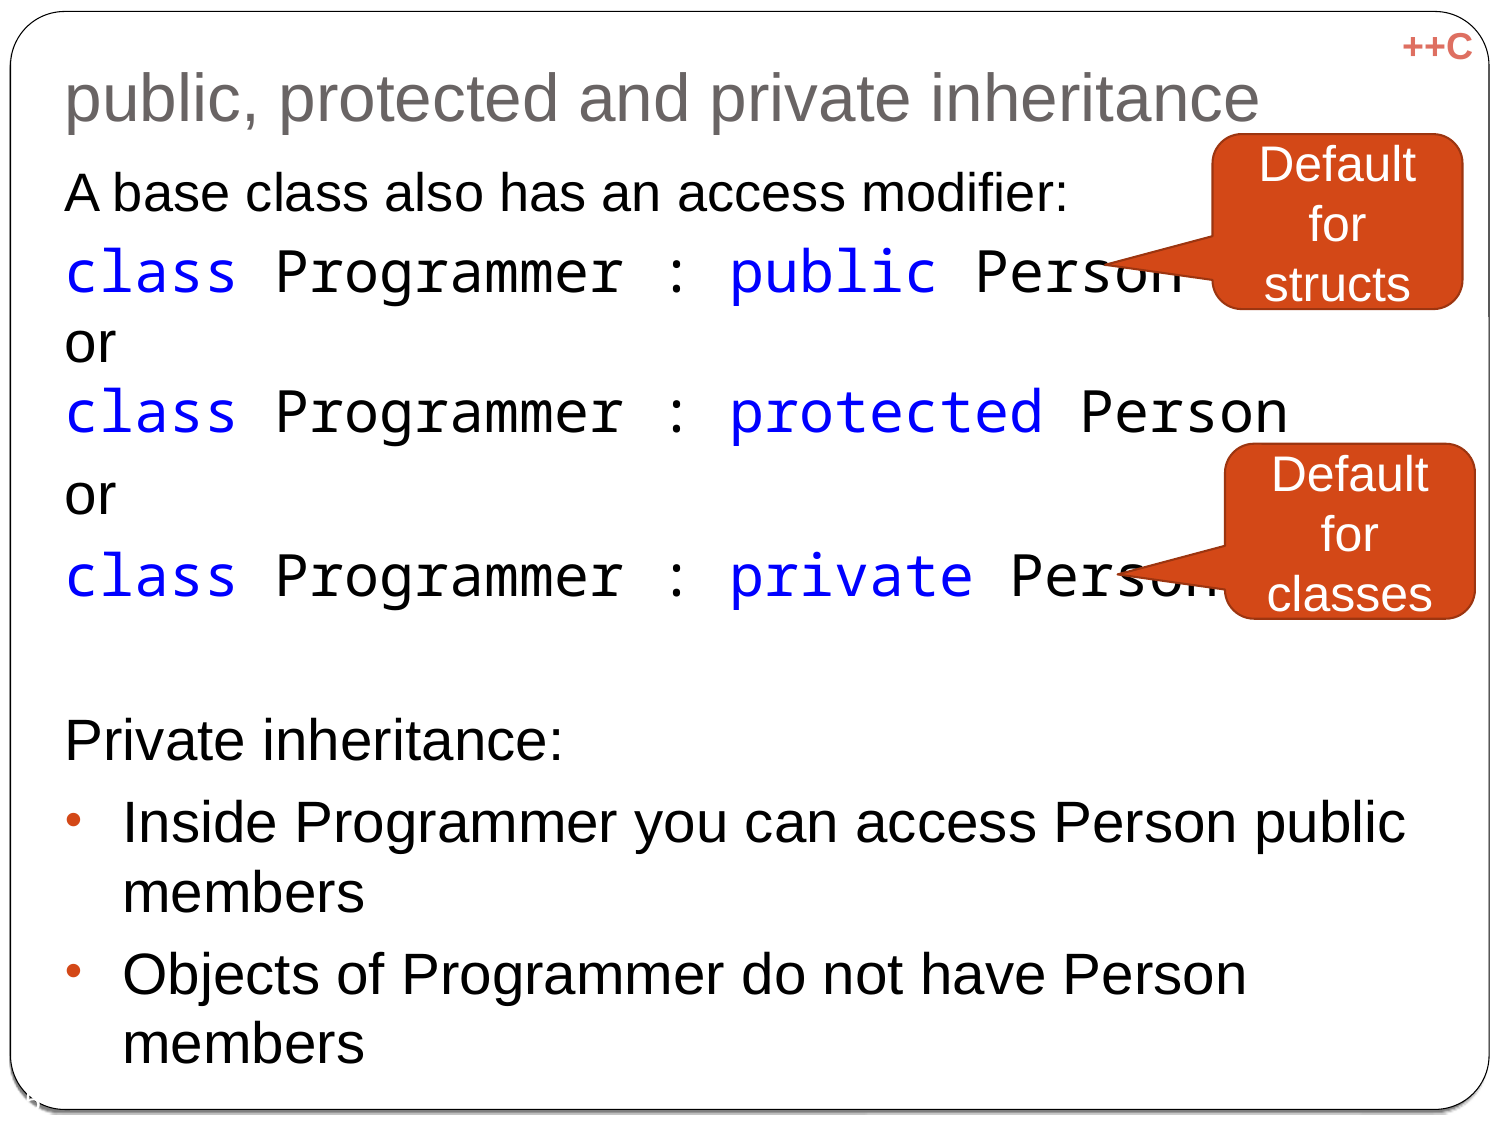

# public, protected and private inheritance
Default for structs
A base class also has an access modifier:
class Programmer : public Person
or
class Programmer : protected Person
or
class Programmer : private Person
Private inheritance:
Inside Programmer you can access Person public members
Objects of Programmer do not have Person members
Default for classes